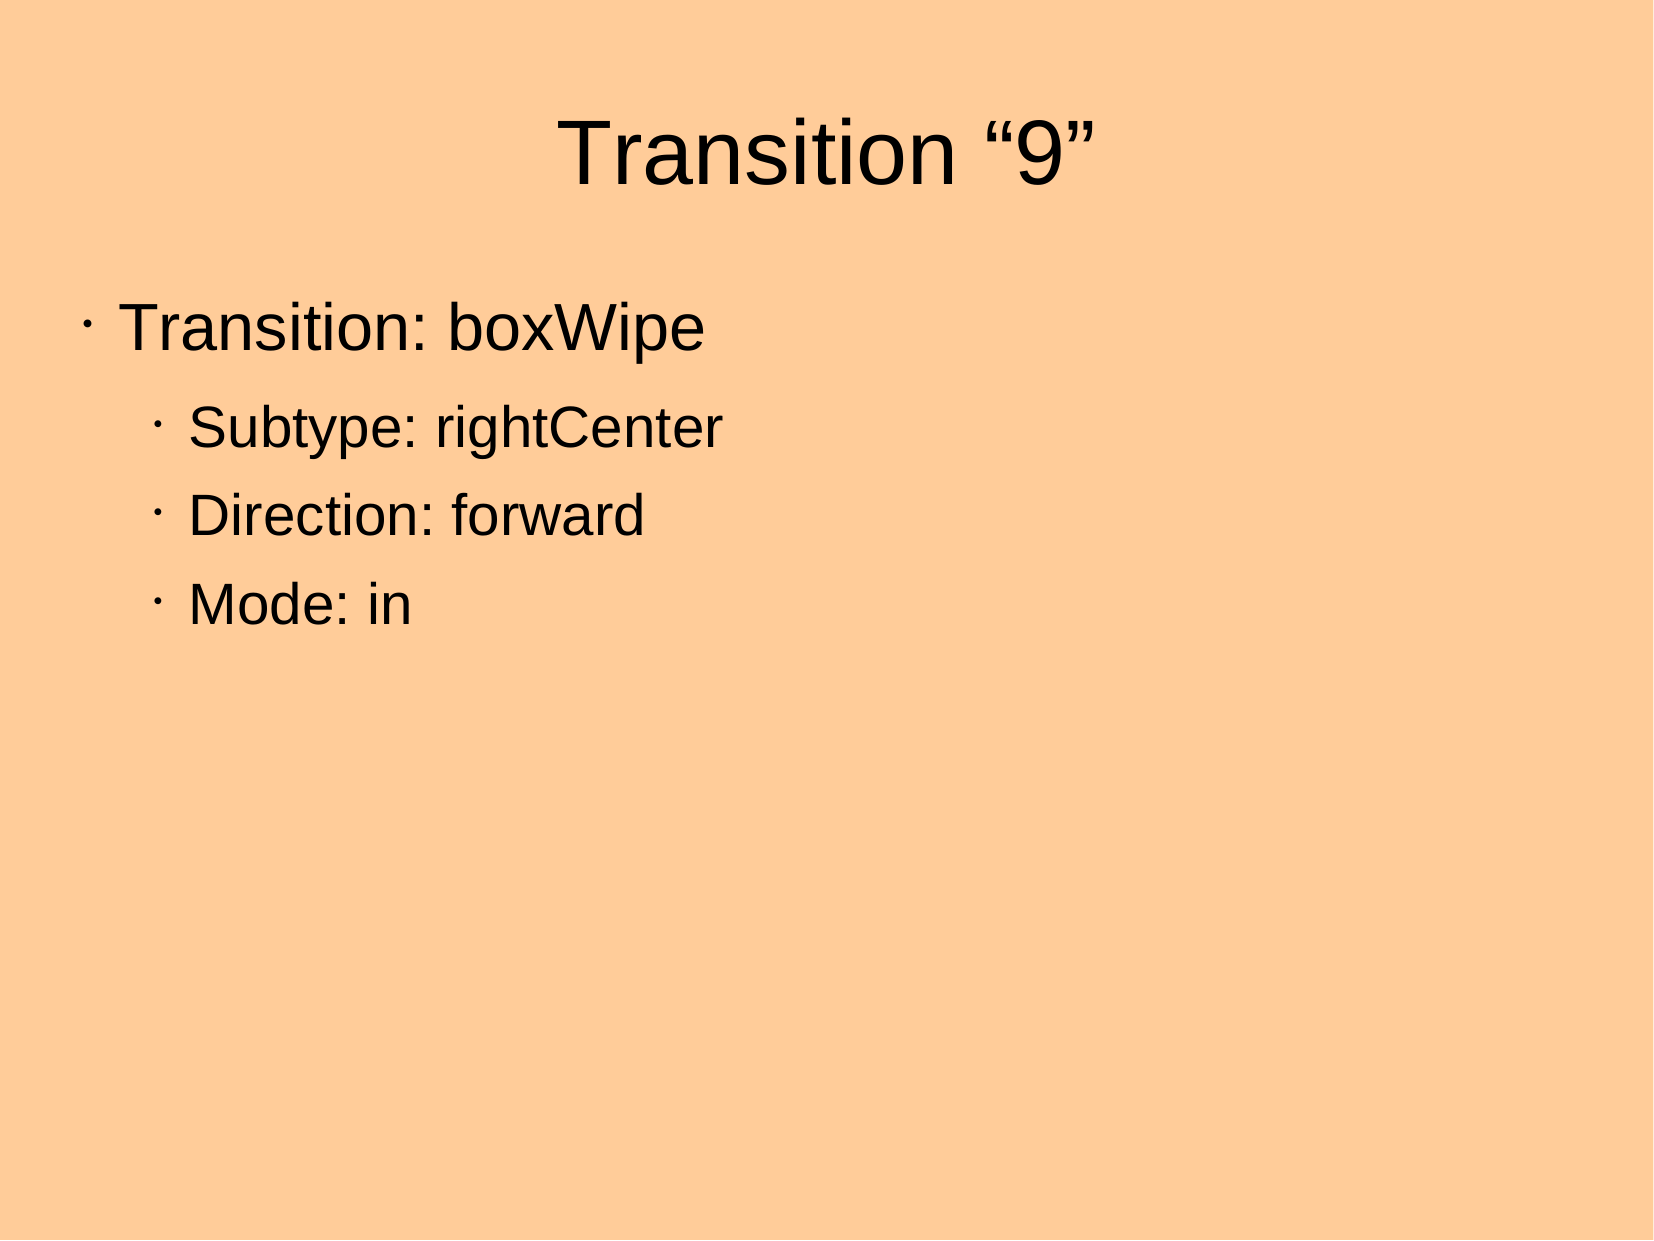

# Transition “9”
Transition: boxWipe
Subtype: rightCenter
Direction: forward
Mode: in